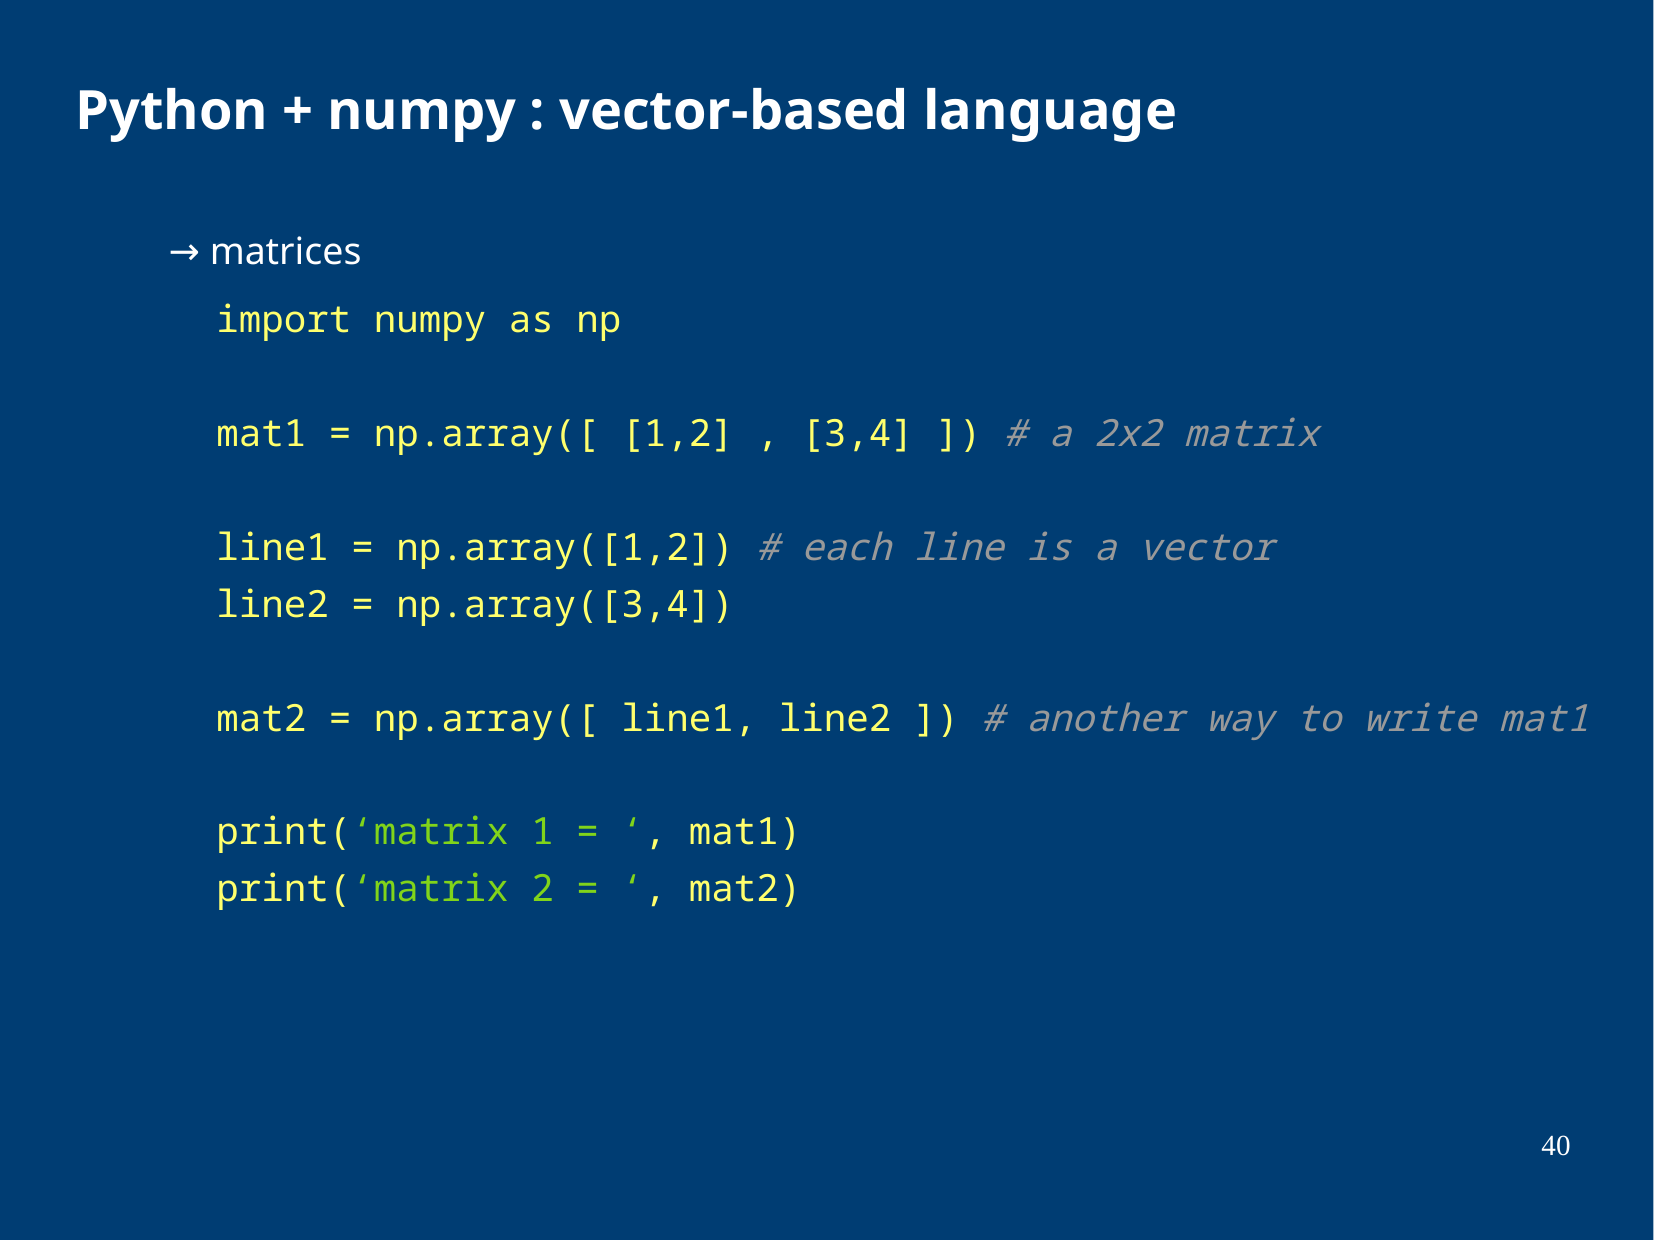

Python + numpy : vector-based language
→ matrices
import numpy as np
mat1 = np.array([ [1,2] , [3,4] ]) # a 2x2 matrix
line1 = np.array([1,2]) # each line is a vector
line2 = np.array([3,4])
mat2 = np.array([ line1, line2 ]) # another way to write mat1
print(‘matrix 1 = ‘, mat1)
print(‘matrix 2 = ‘, mat2)